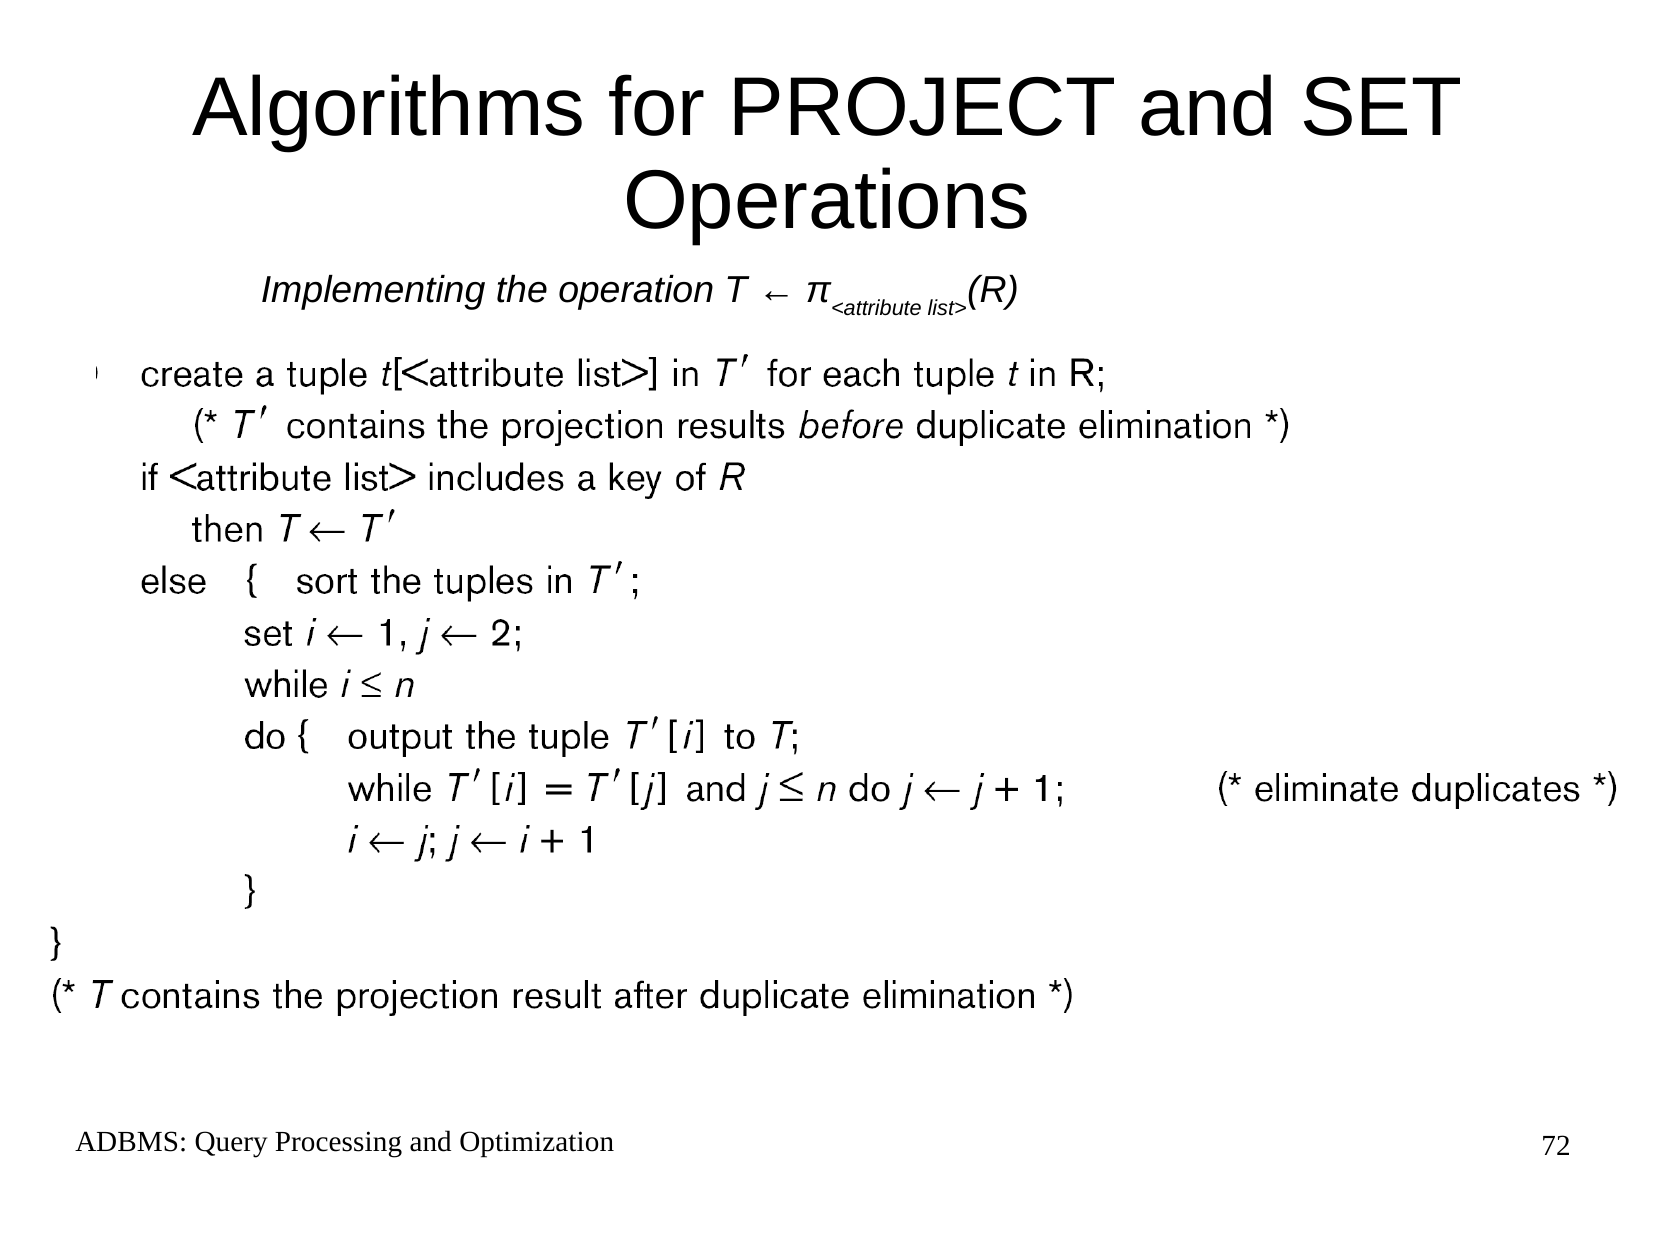

# Algorithms for PROJECT and SET Operations
 Implementing the operation T ← π<attribute list>(R)